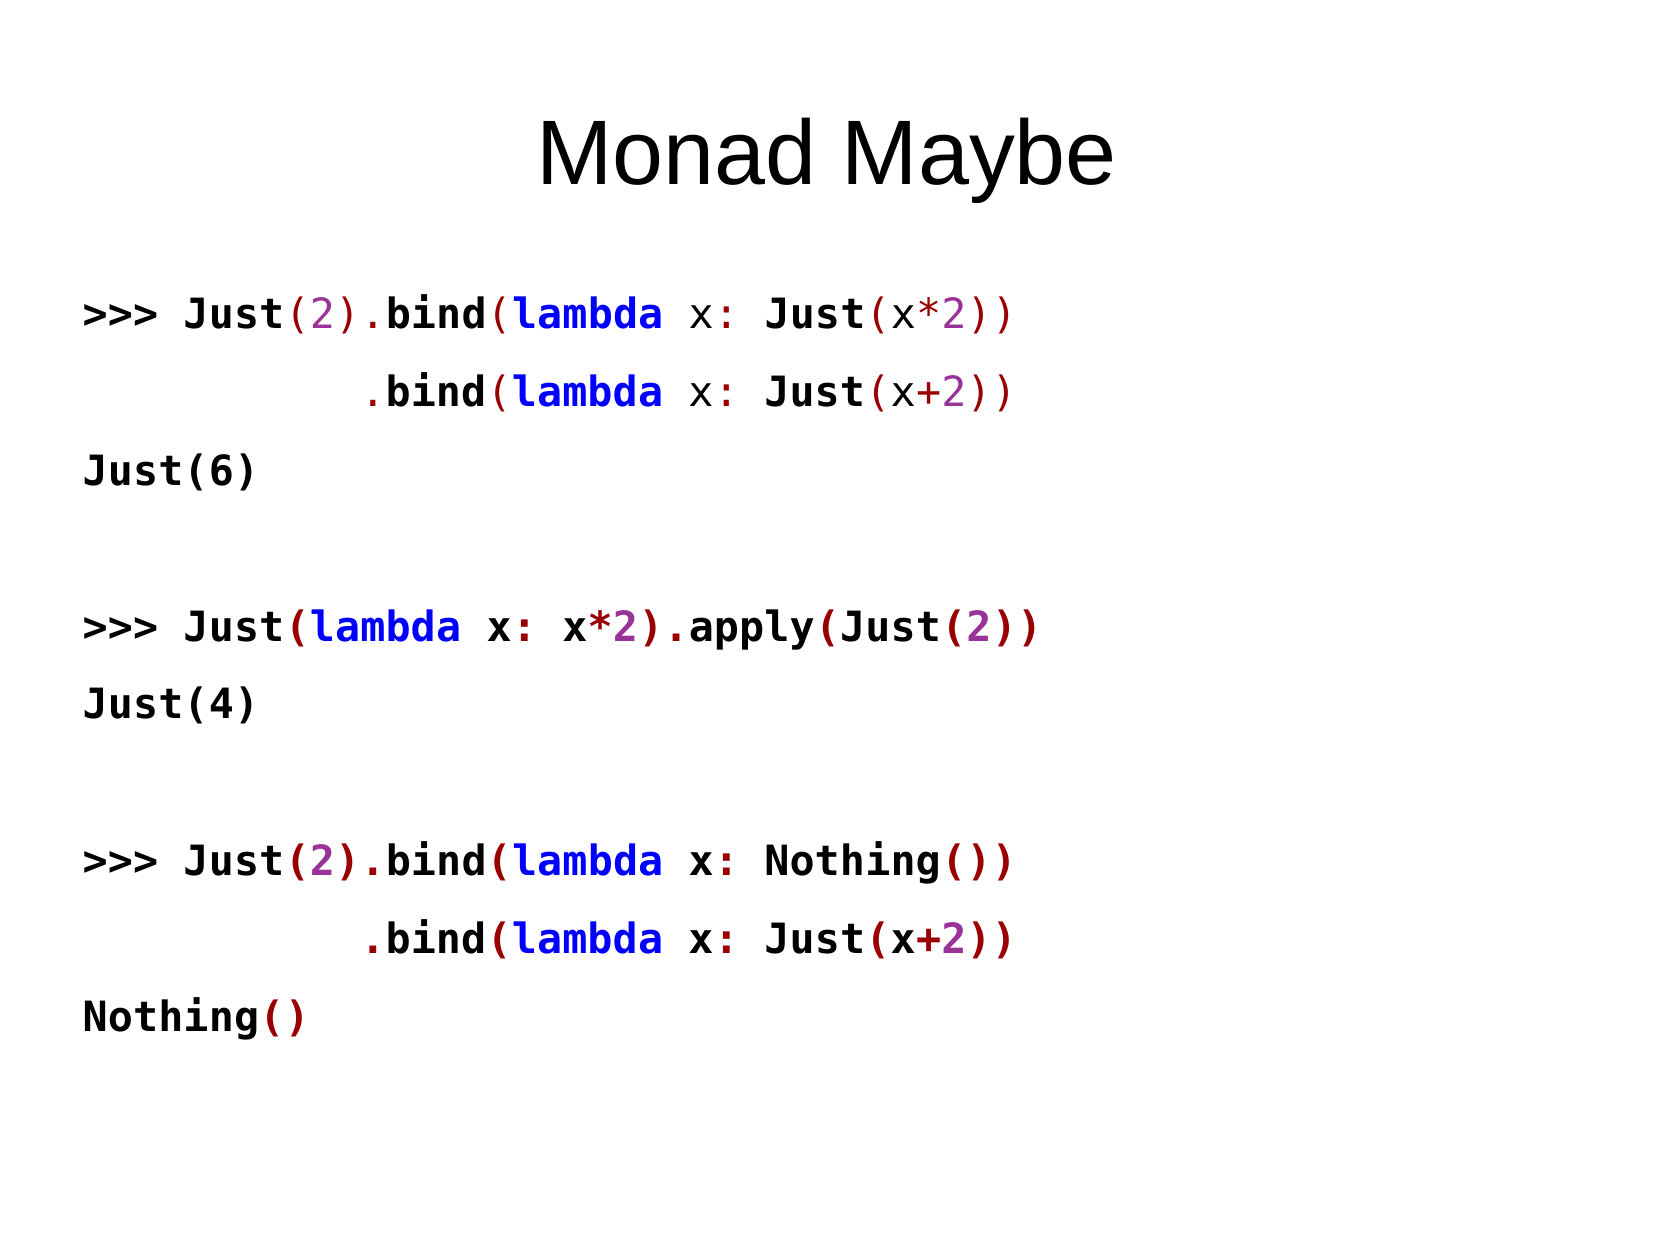

# Monad Maybe
>>> Just(2).bind(lambda x: Just(x*2))
 .bind(lambda x: Just(x+2))
Just(6)
>>> Just(lambda x: x*2).apply(Just(2))
Just(4)
>>> Just(2).bind(lambda x: Nothing())
 .bind(lambda x: Just(x+2))
Nothing()